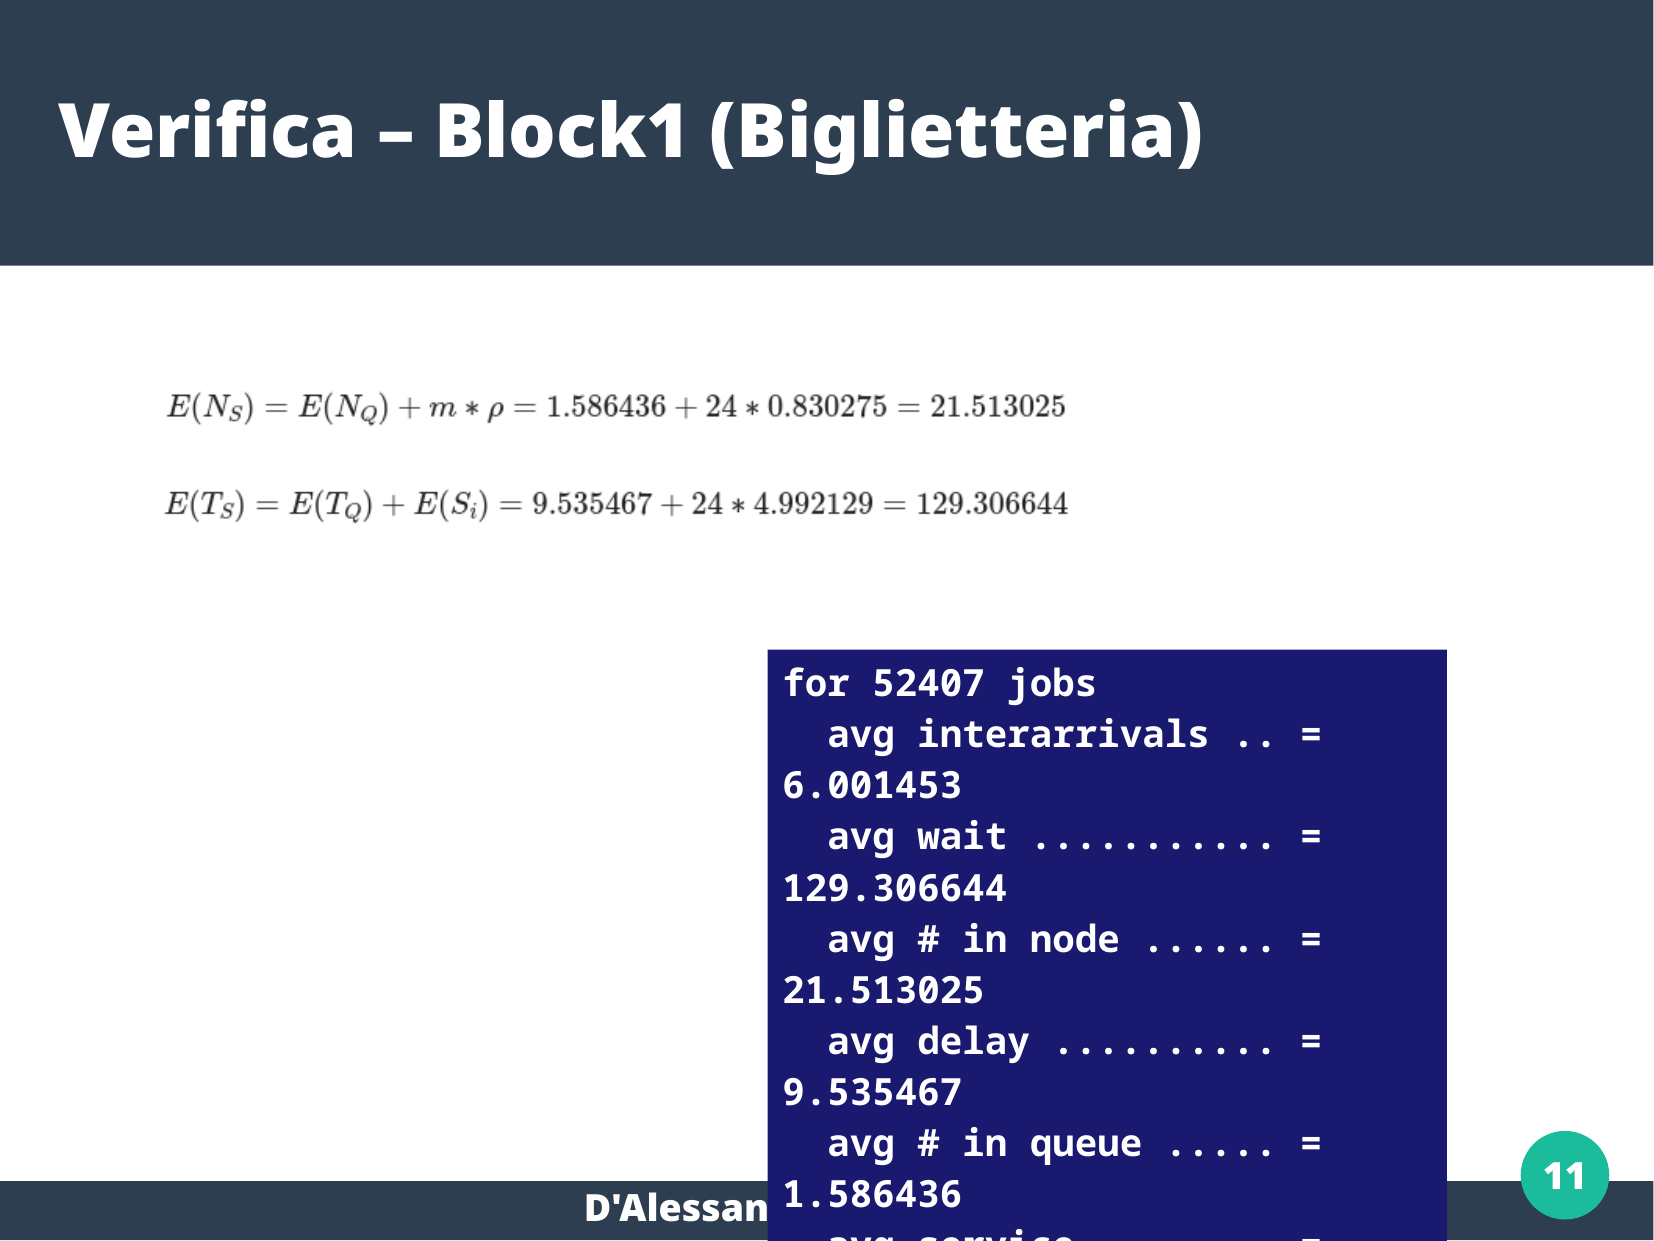

# Verifica – Block1 (Biglietteria)
for 52407 jobs
 avg interarrivals .. = 6.001453
 avg wait ........... = 129.306644
 avg # in node ...... = 21.513025
 avg delay .......... = 9.535467
 avg # in queue ..... = 1.586436
 avg service ........ = 4.992129
 avg utilization .... = 0.830275
11
D'Alessandro - De Angelis